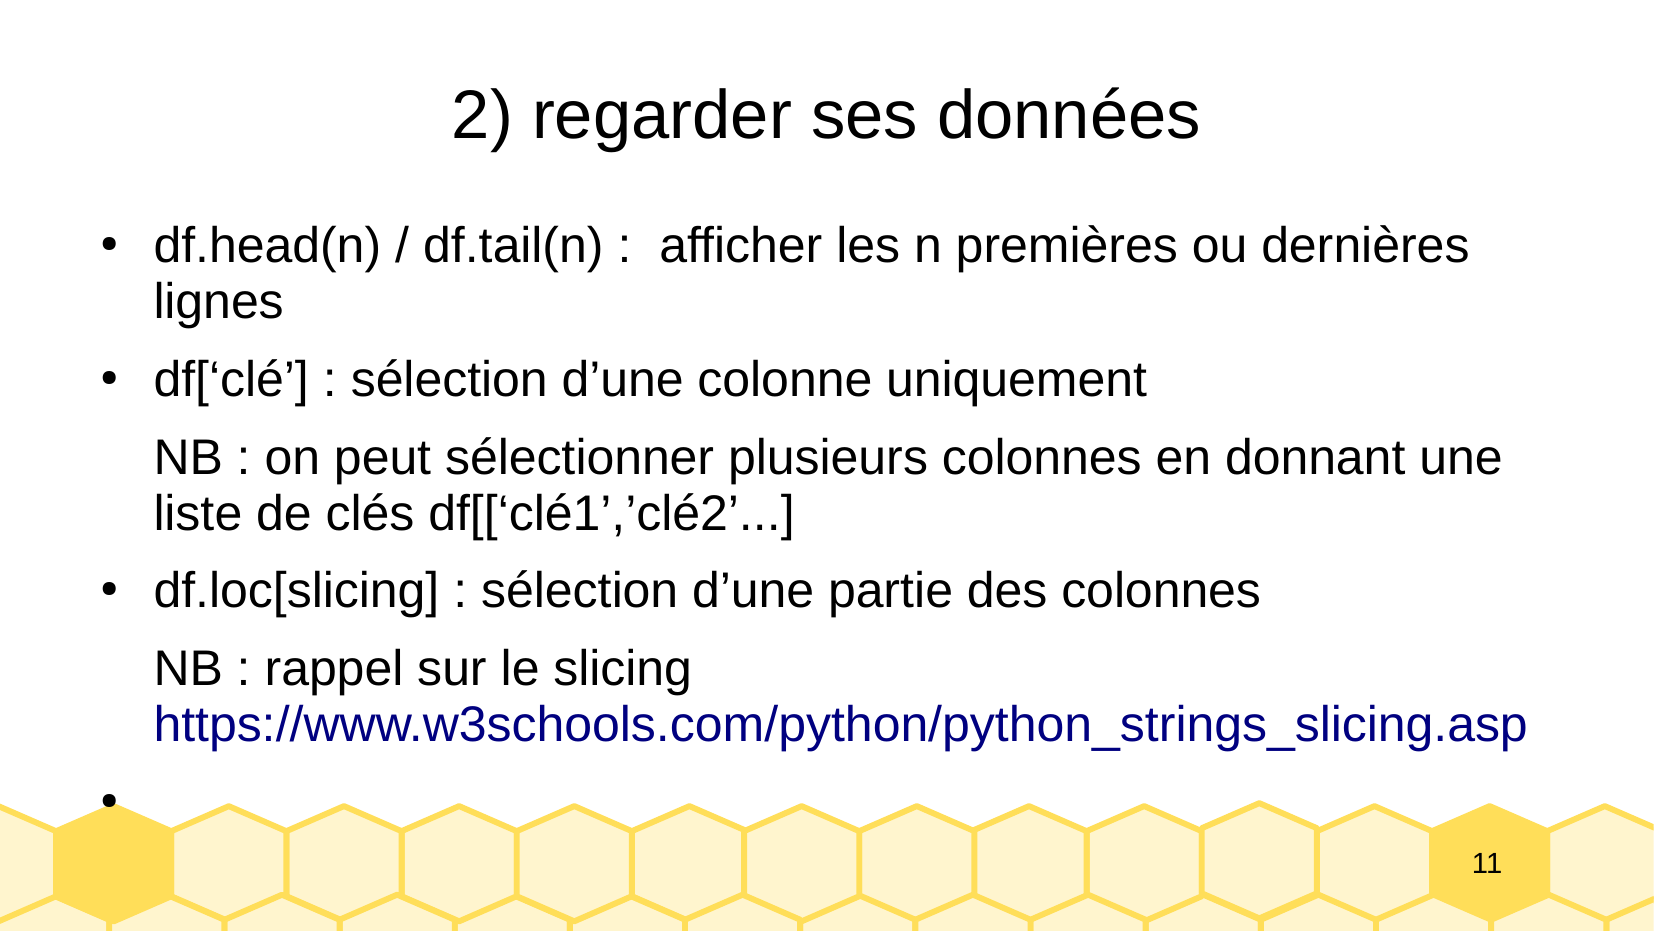

# 2) regarder ses données
df.head(n) / df.tail(n) : afficher les n premières ou dernières lignes
df[‘clé’] : sélection d’une colonne uniquement
NB : on peut sélectionner plusieurs colonnes en donnant une liste de clés df[[‘clé1’,’clé2’...]
df.loc[slicing] : sélection d’une partie des colonnes
NB : rappel sur le slicing https://www.w3schools.com/python/python_strings_slicing.asp